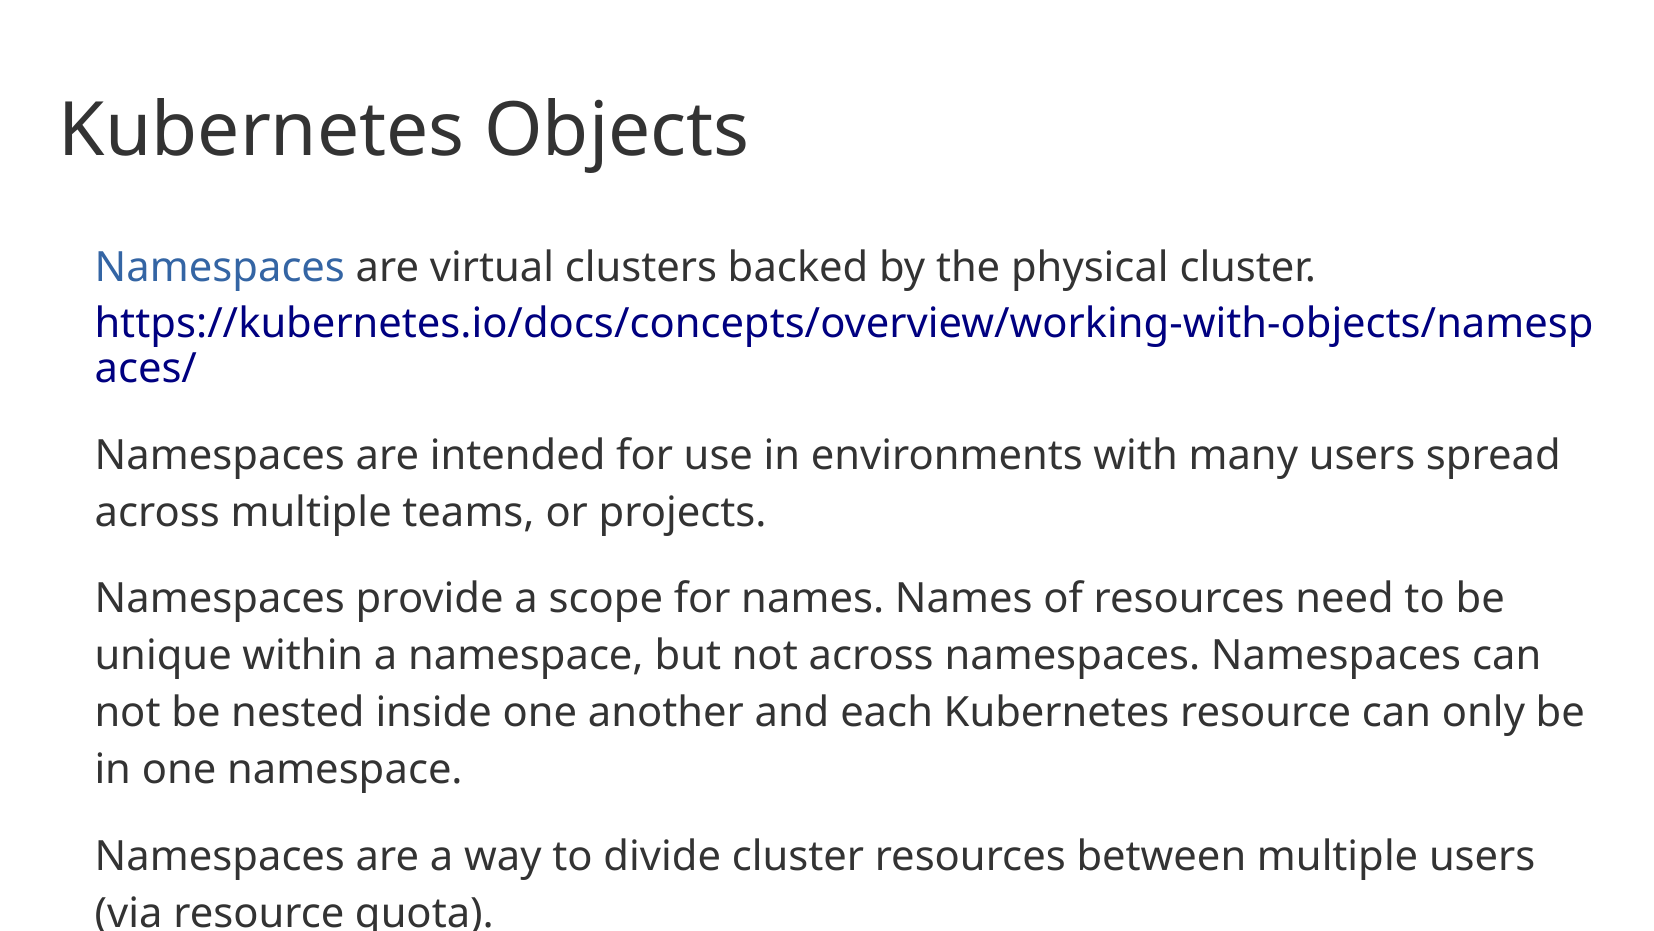

# Kubernetes Objects
Namespaces are virtual clusters backed by the physical cluster. https://kubernetes.io/docs/concepts/overview/working-with-objects/namespaces/
Namespaces are intended for use in environments with many users spread across multiple teams, or projects.
Namespaces provide a scope for names. Names of resources need to be unique within a namespace, but not across namespaces. Namespaces can not be nested inside one another and each Kubernetes resource can only be in one namespace.
Namespaces are a way to divide cluster resources between multiple users (via resource quota).